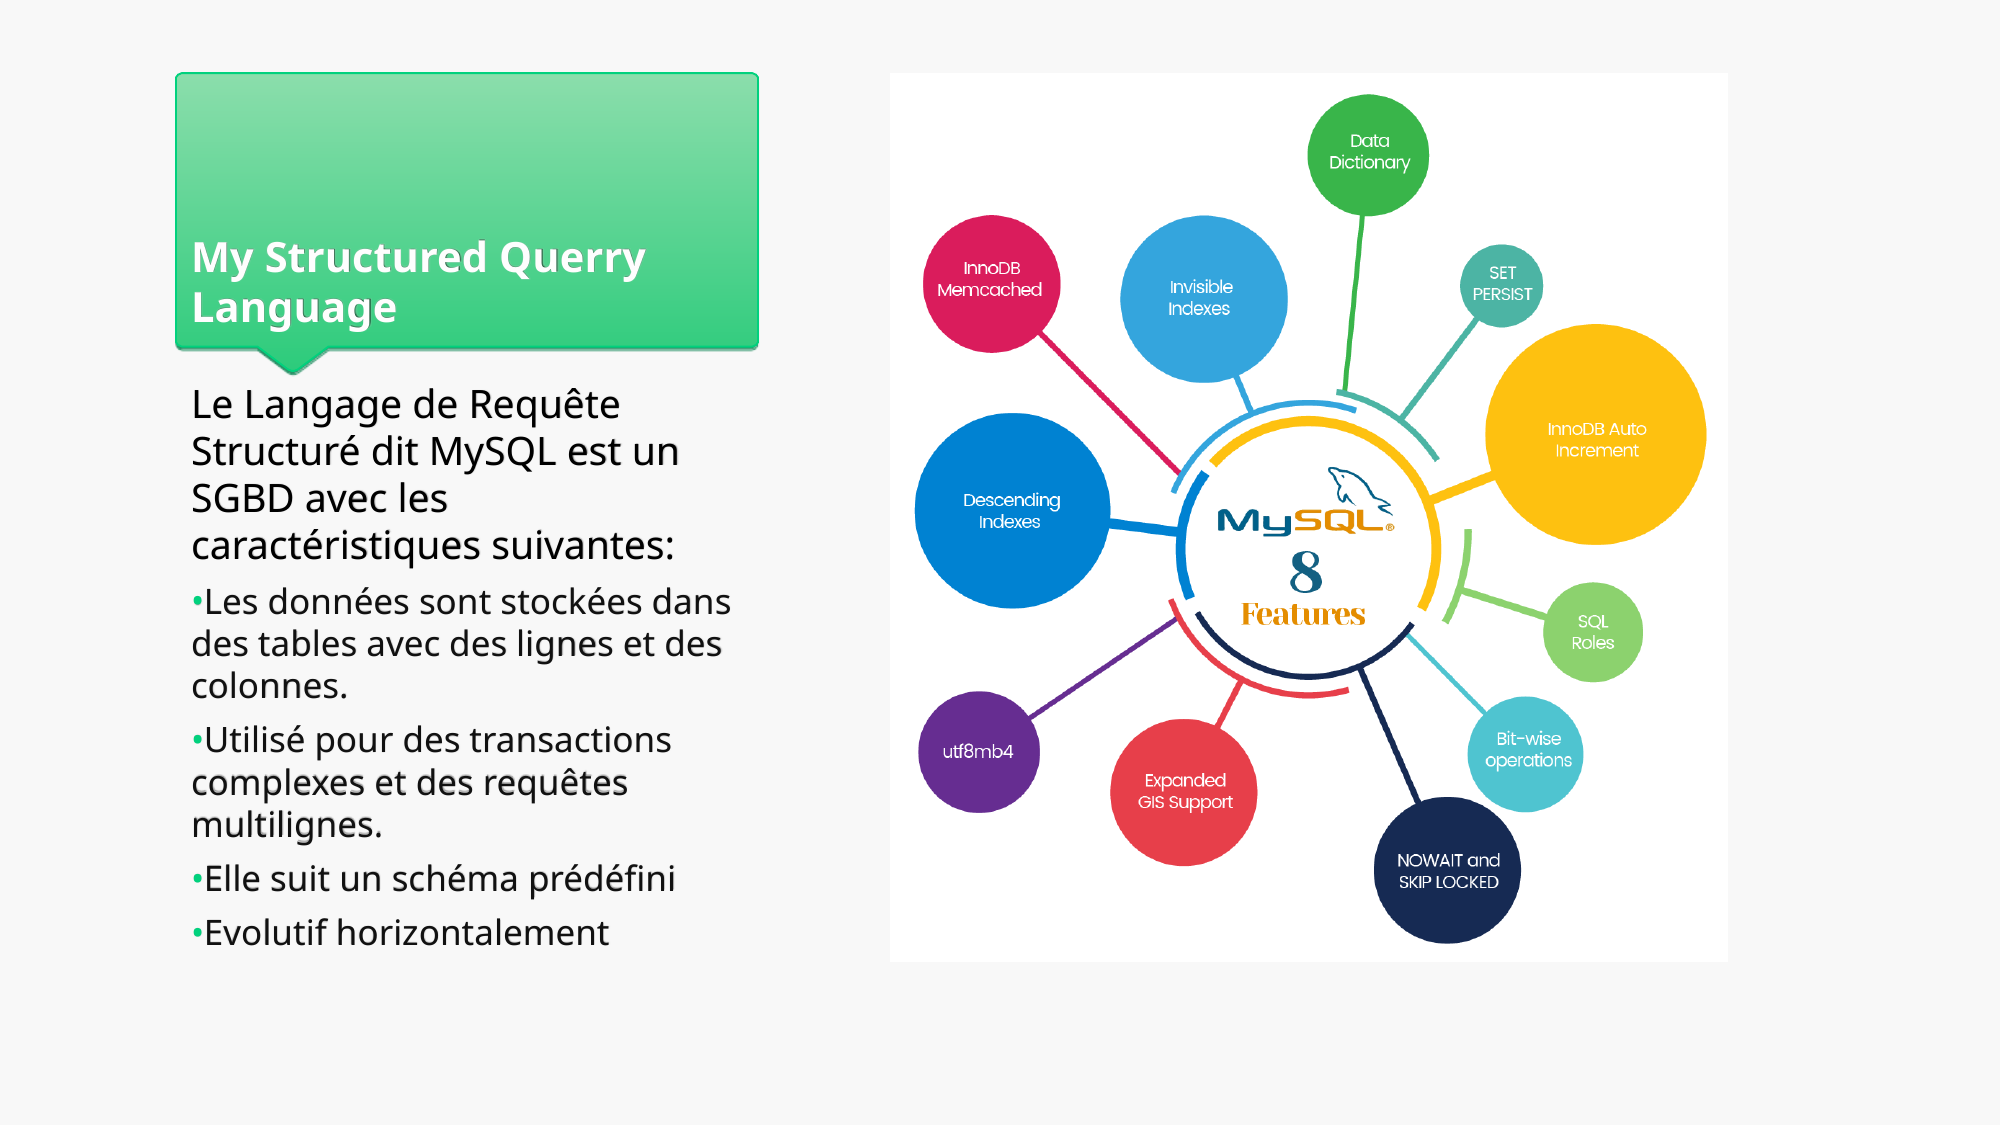

# My Structured Querry Language
Le Langage de Requête Structuré dit MySQL est un SGBD avec les caractéristiques suivantes:
Les données sont stockées dans des tables avec des lignes et des colonnes.
Utilisé pour des transactions complexes et des requêtes multilignes.
Elle suit un schéma prédéfini
Evolutif horizontalement